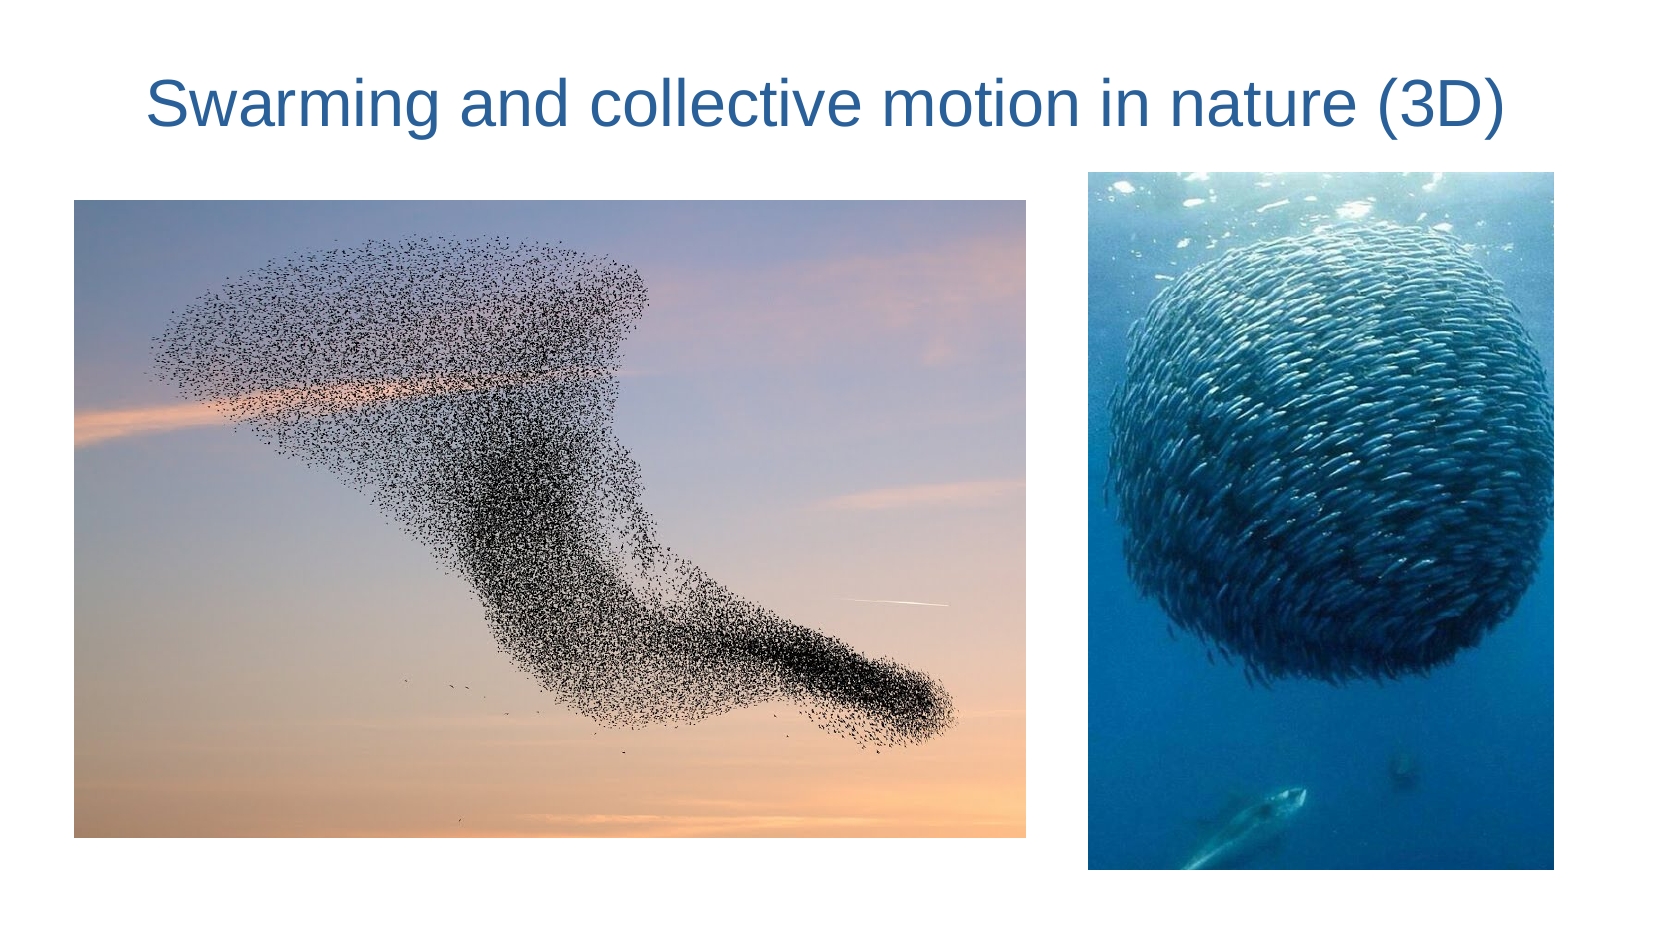

# Swarming and collective motion in nature (3D)